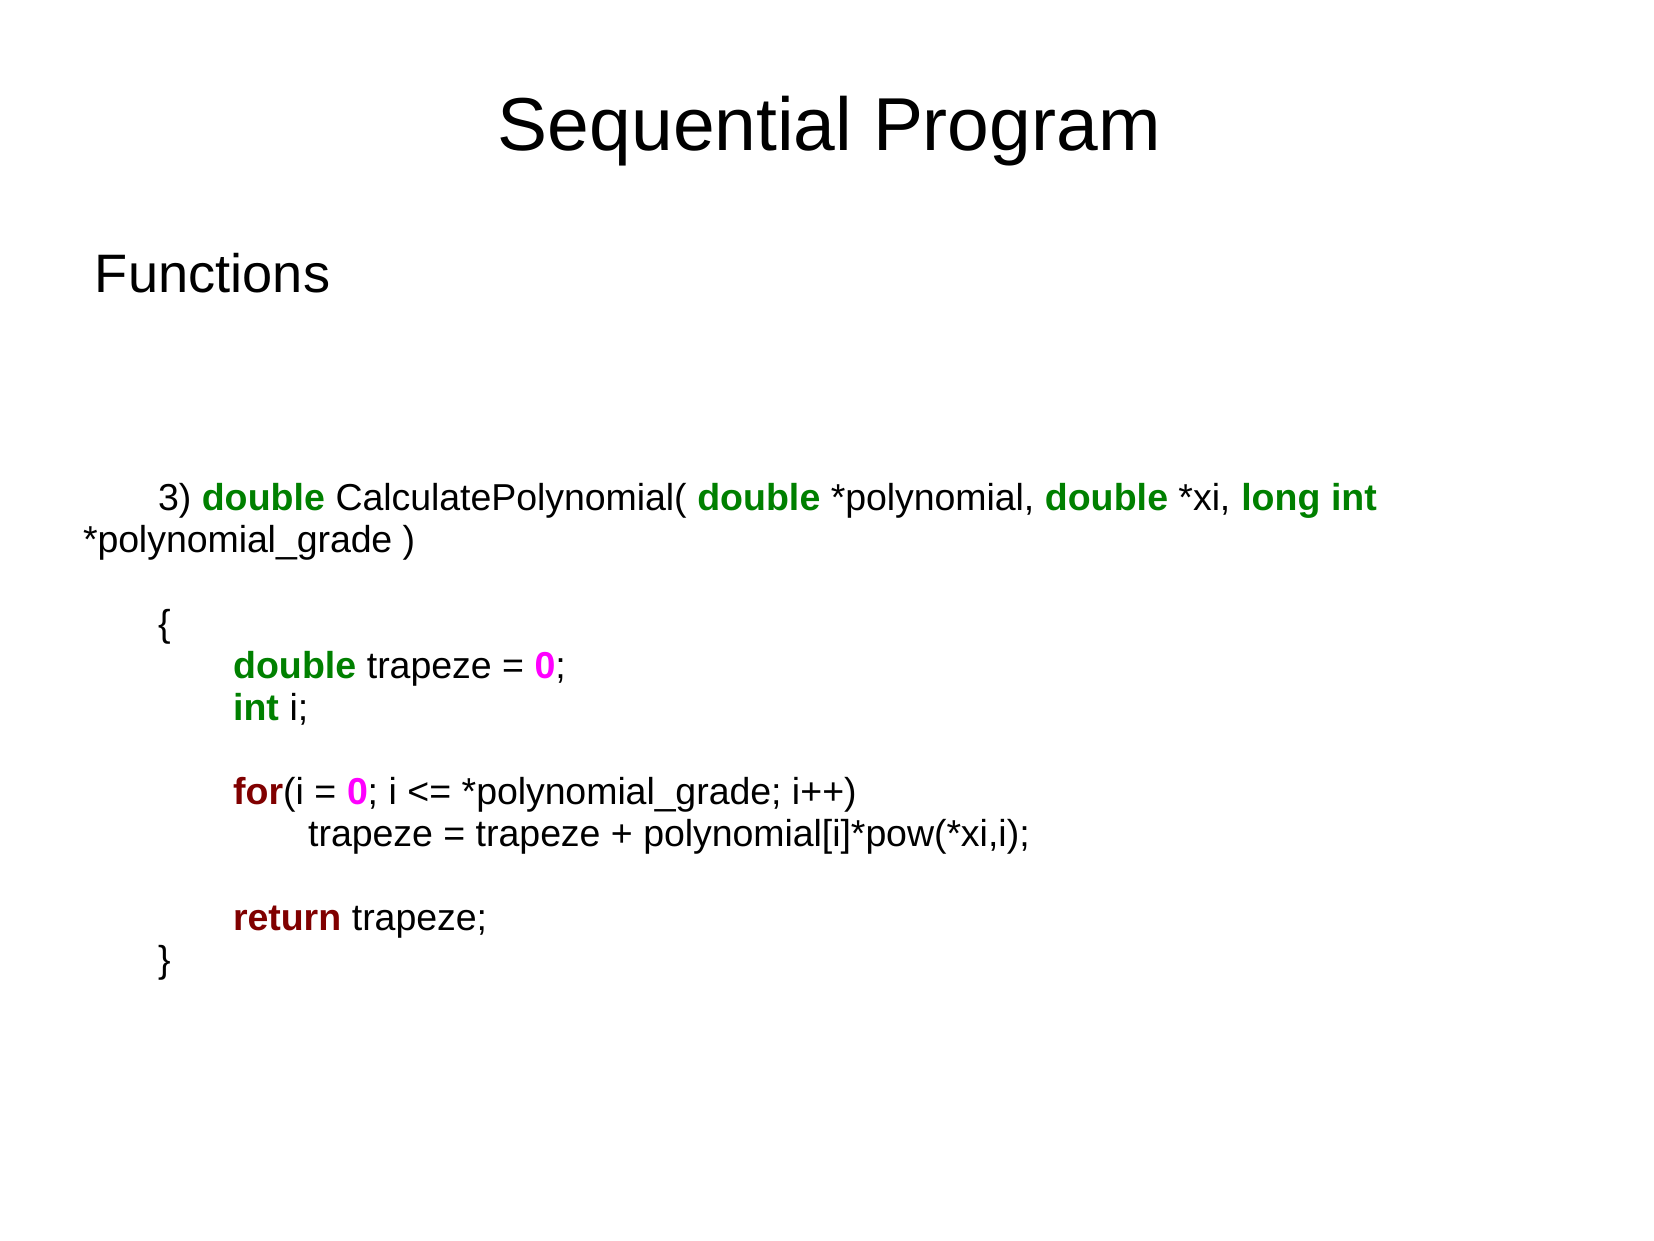

Sequential Program
	Functions
		3) double CalculatePolynomial( double *polynomial, double *xi, long int 				*polynomial_grade )
		{
			double trapeze = 0;
			int i;
			for(i = 0; i <= *polynomial_grade; i++)
				trapeze = trapeze + polynomial[i]*pow(*xi,i);
			return trapeze;
		}